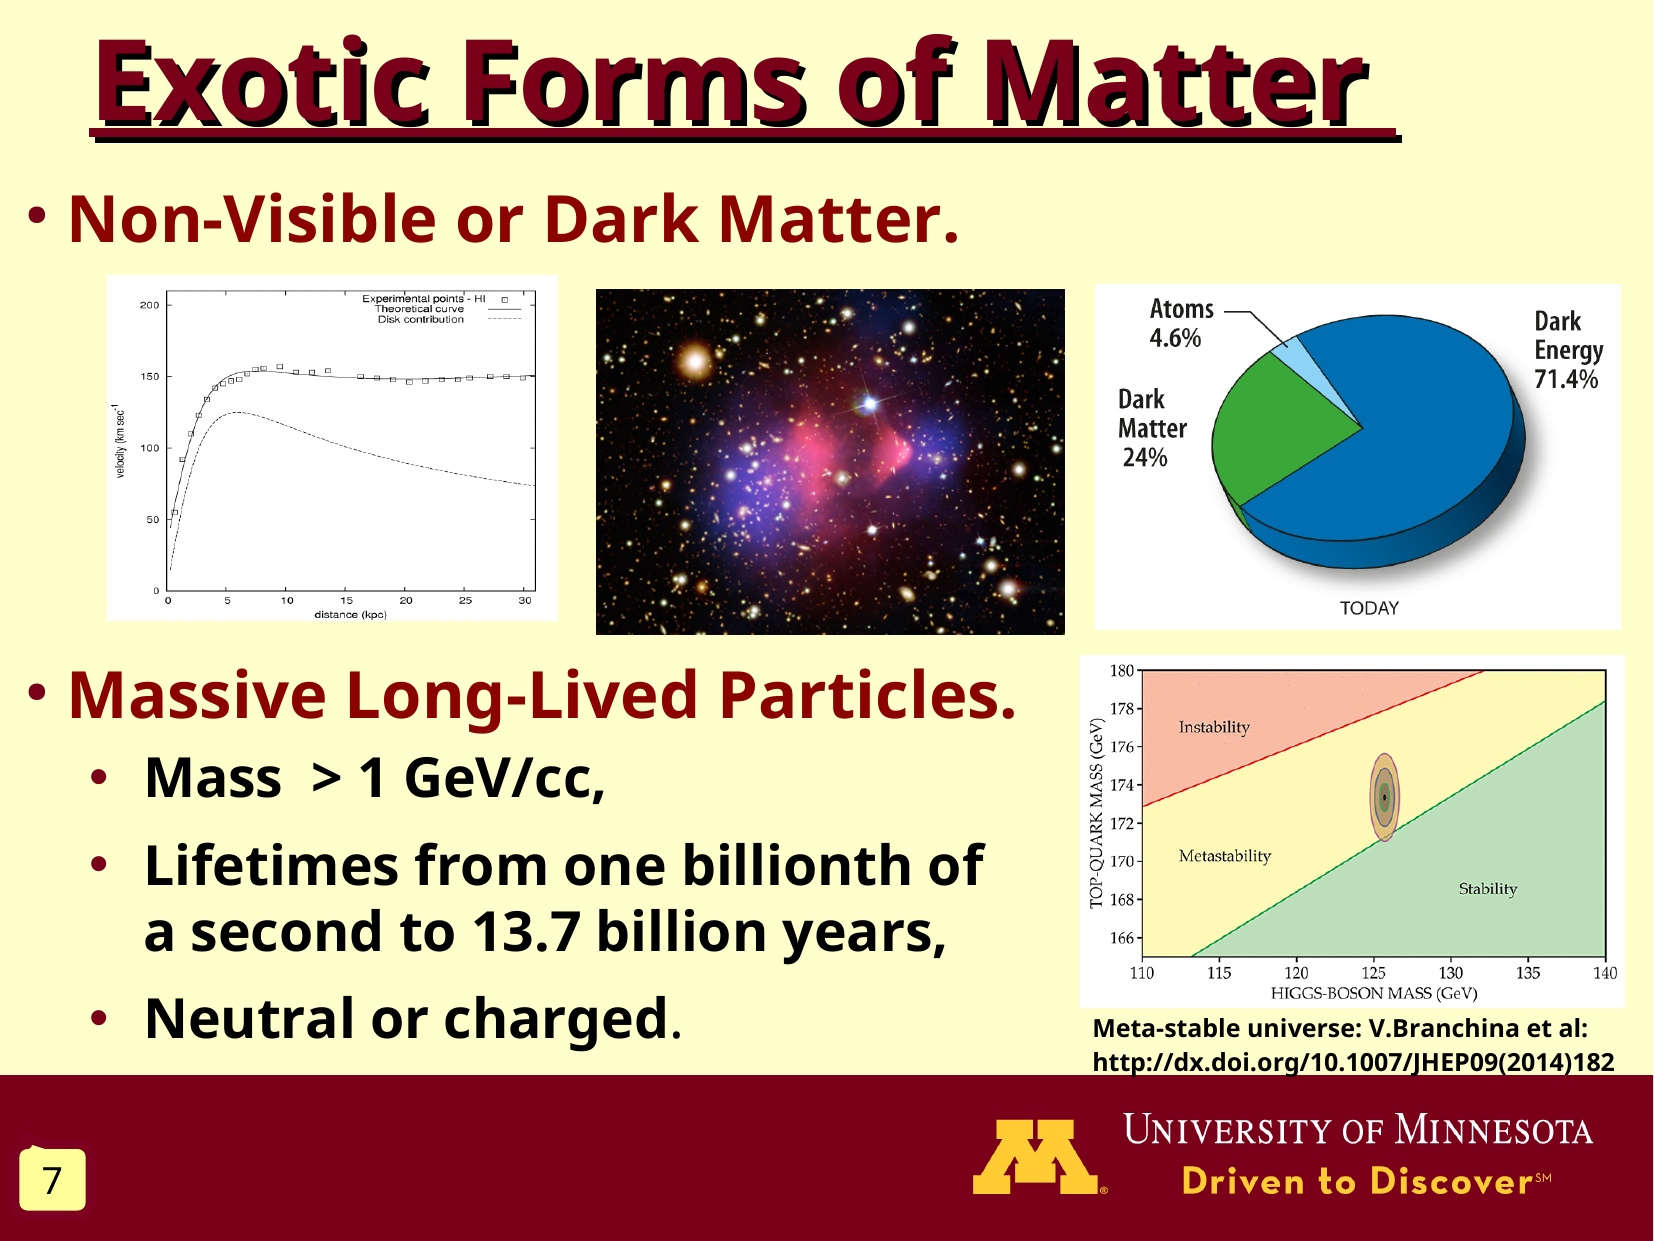

# Exotic Forms of Matter
Non-Visible or Dark Matter.
Massive Long-Lived Particles.
Mass > 1 GeV/cc,
Lifetimes from one billionth of a second to 13.7 billion years,
Neutral or charged.
Meta-stable universe: V.Branchina et al: http://dx.doi.org/10.1007/JHEP09(2014)182
7